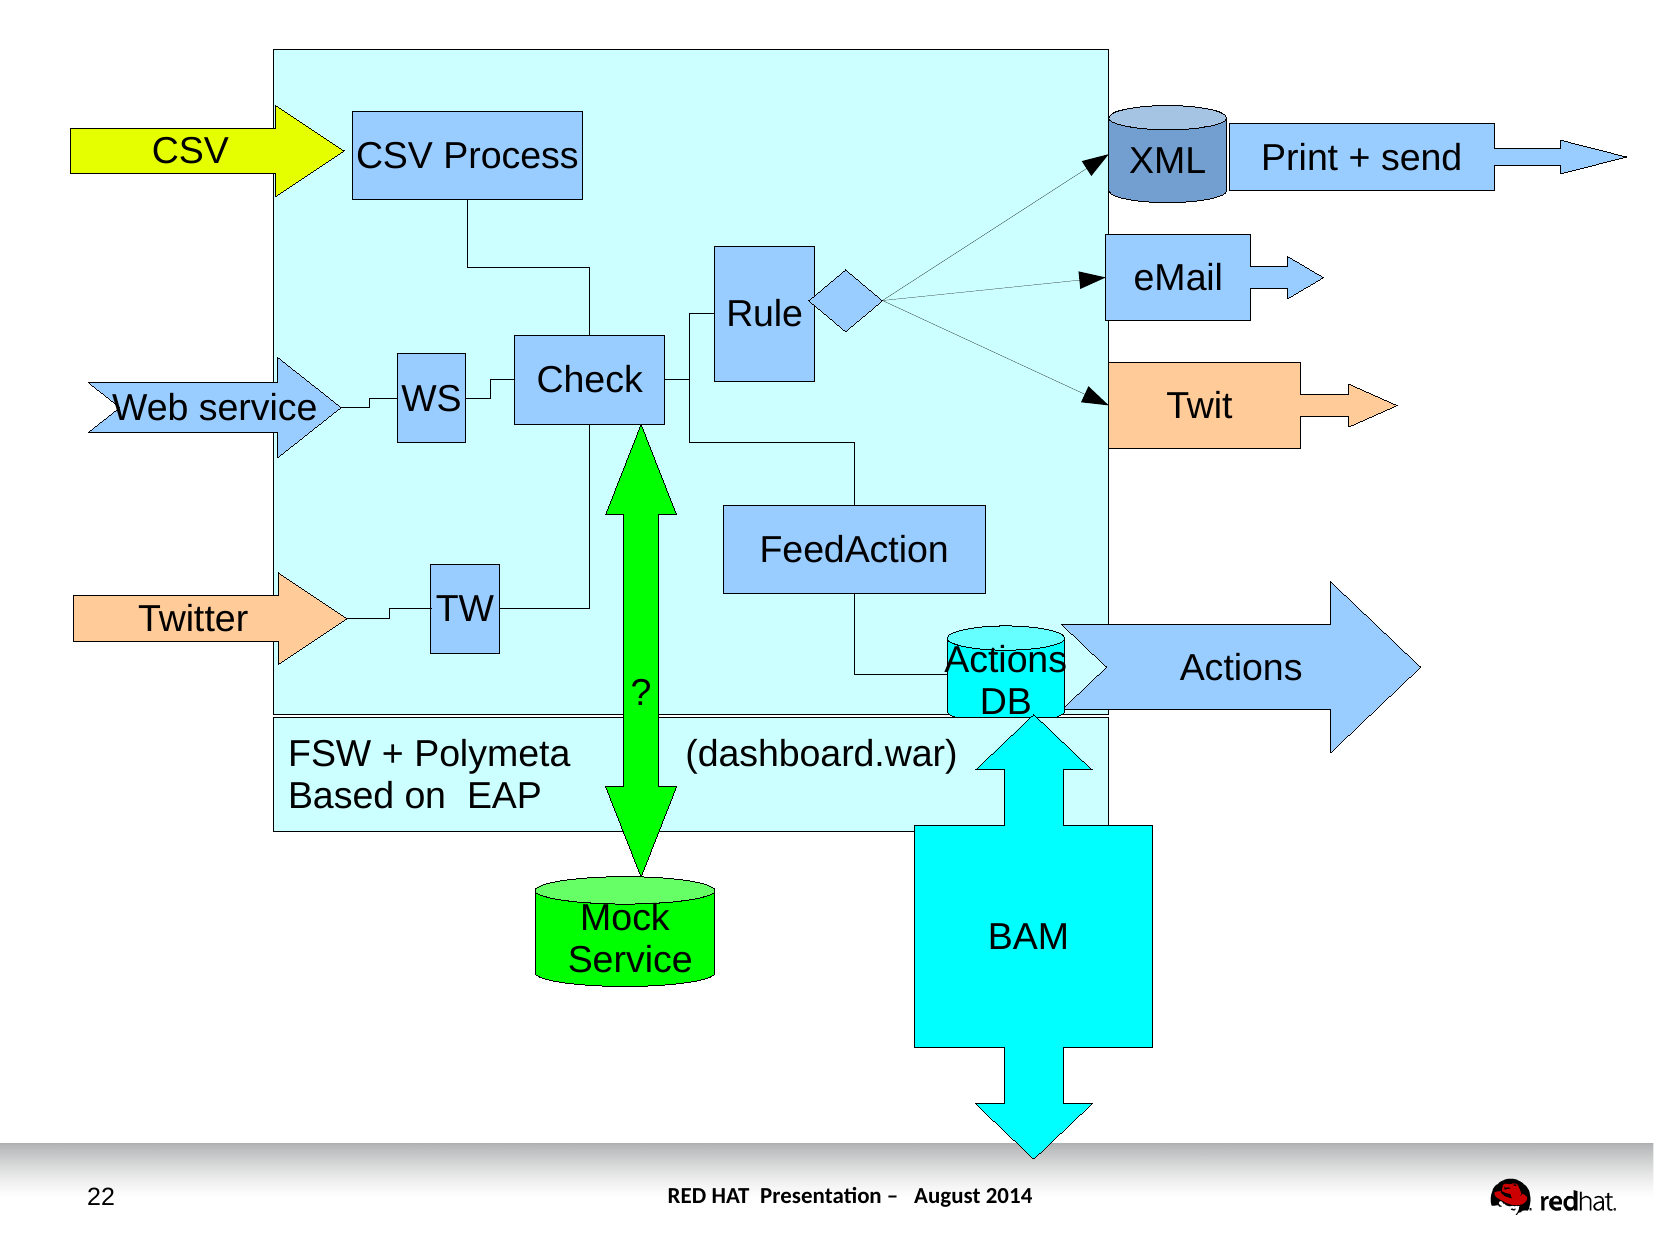

CSV
XML
CSV Process
Print + send
eMail
Rule
Check
WS
Web service
Twit
?
FeedAction
TW
Twitter
Actions
Actions
DB
BAM
FSW + Polymeta (dashboard.war)
Based on EAP
Mock
 Service